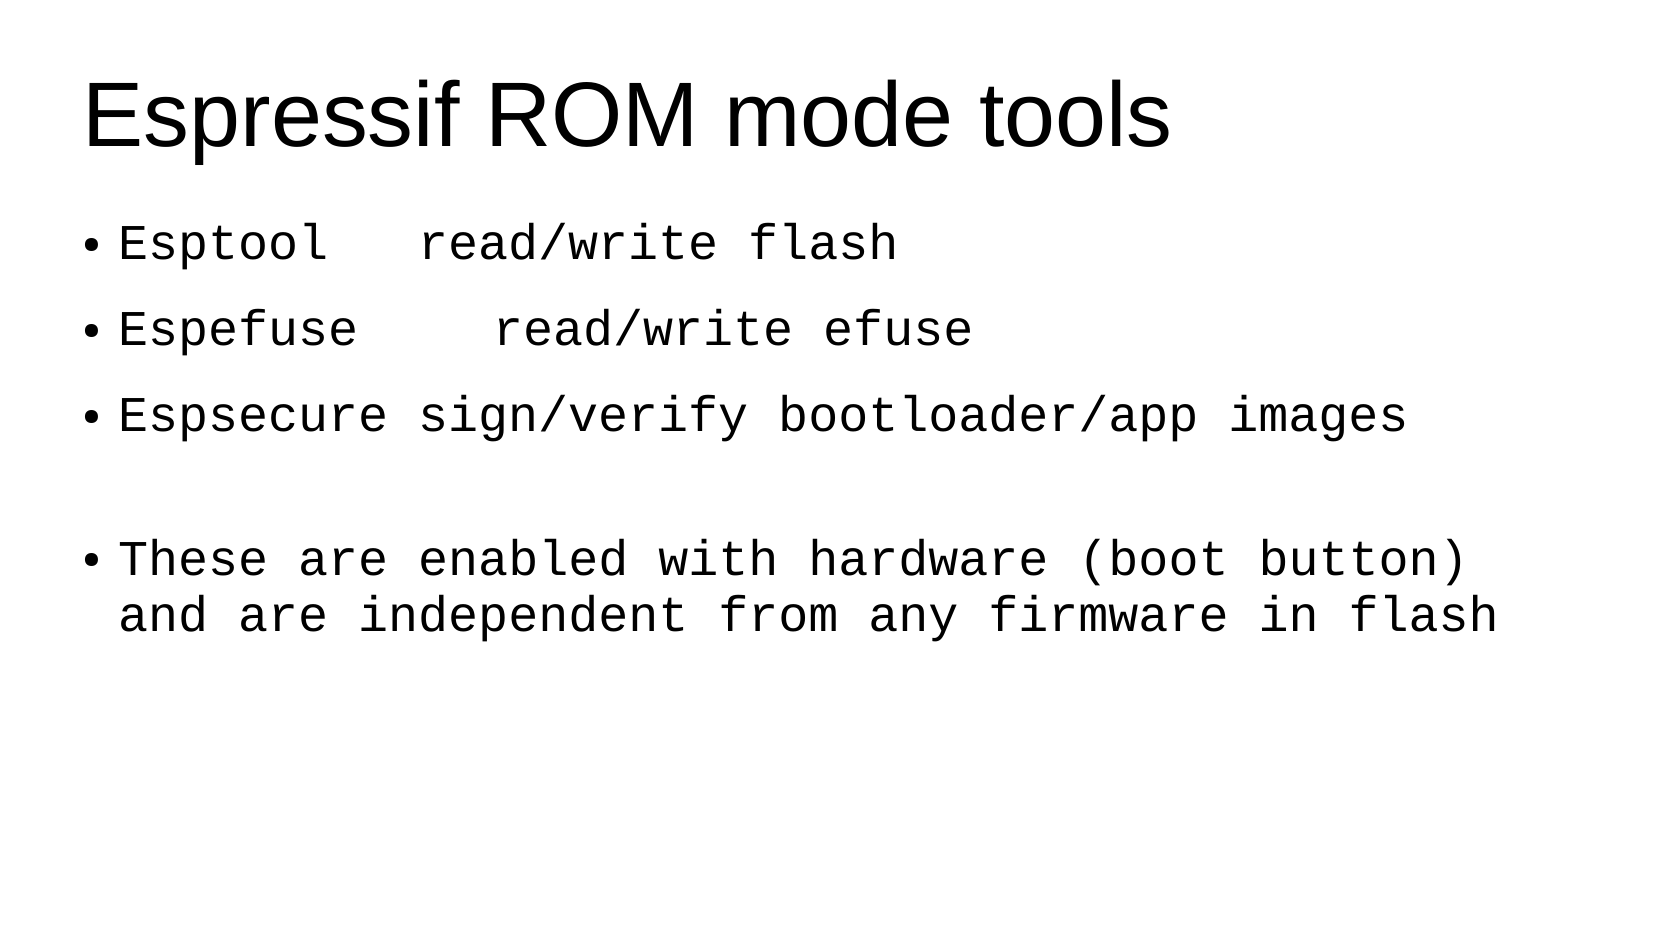

# Espressif ROM mode tools
Esptool		read/write flash
Espefuse		read/write efuse
Espsecure	sign/verify bootloader/app images
These are enabled with hardware (boot button)
and are independent from any firmware in flash